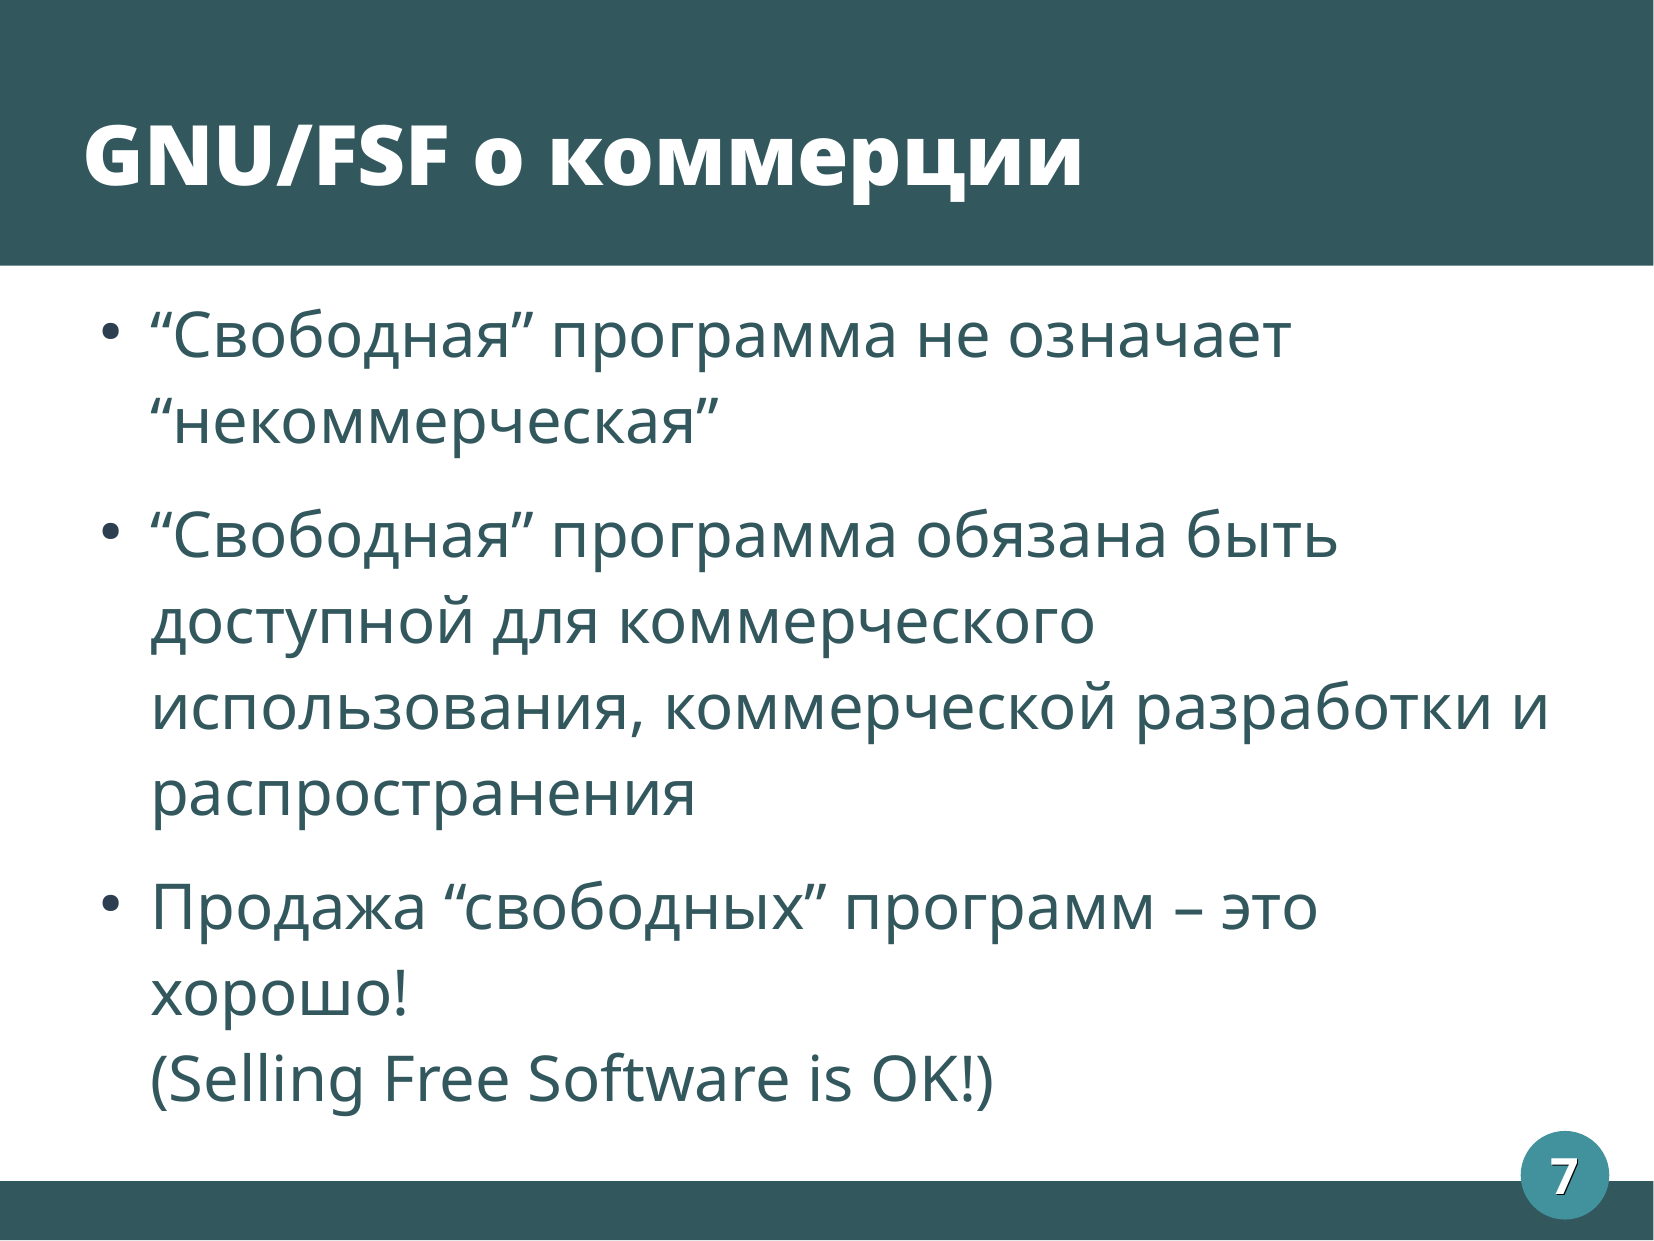

# GNU/FSF о коммерции
“Свободная” программа не означает “некоммерческая”
“Свободная” программа обязана быть доступной для коммерческого использования, коммерческой разработки и распространения
Продажа “свободных” программ – это хорошо!
(Selling Free Software is OK!)
7